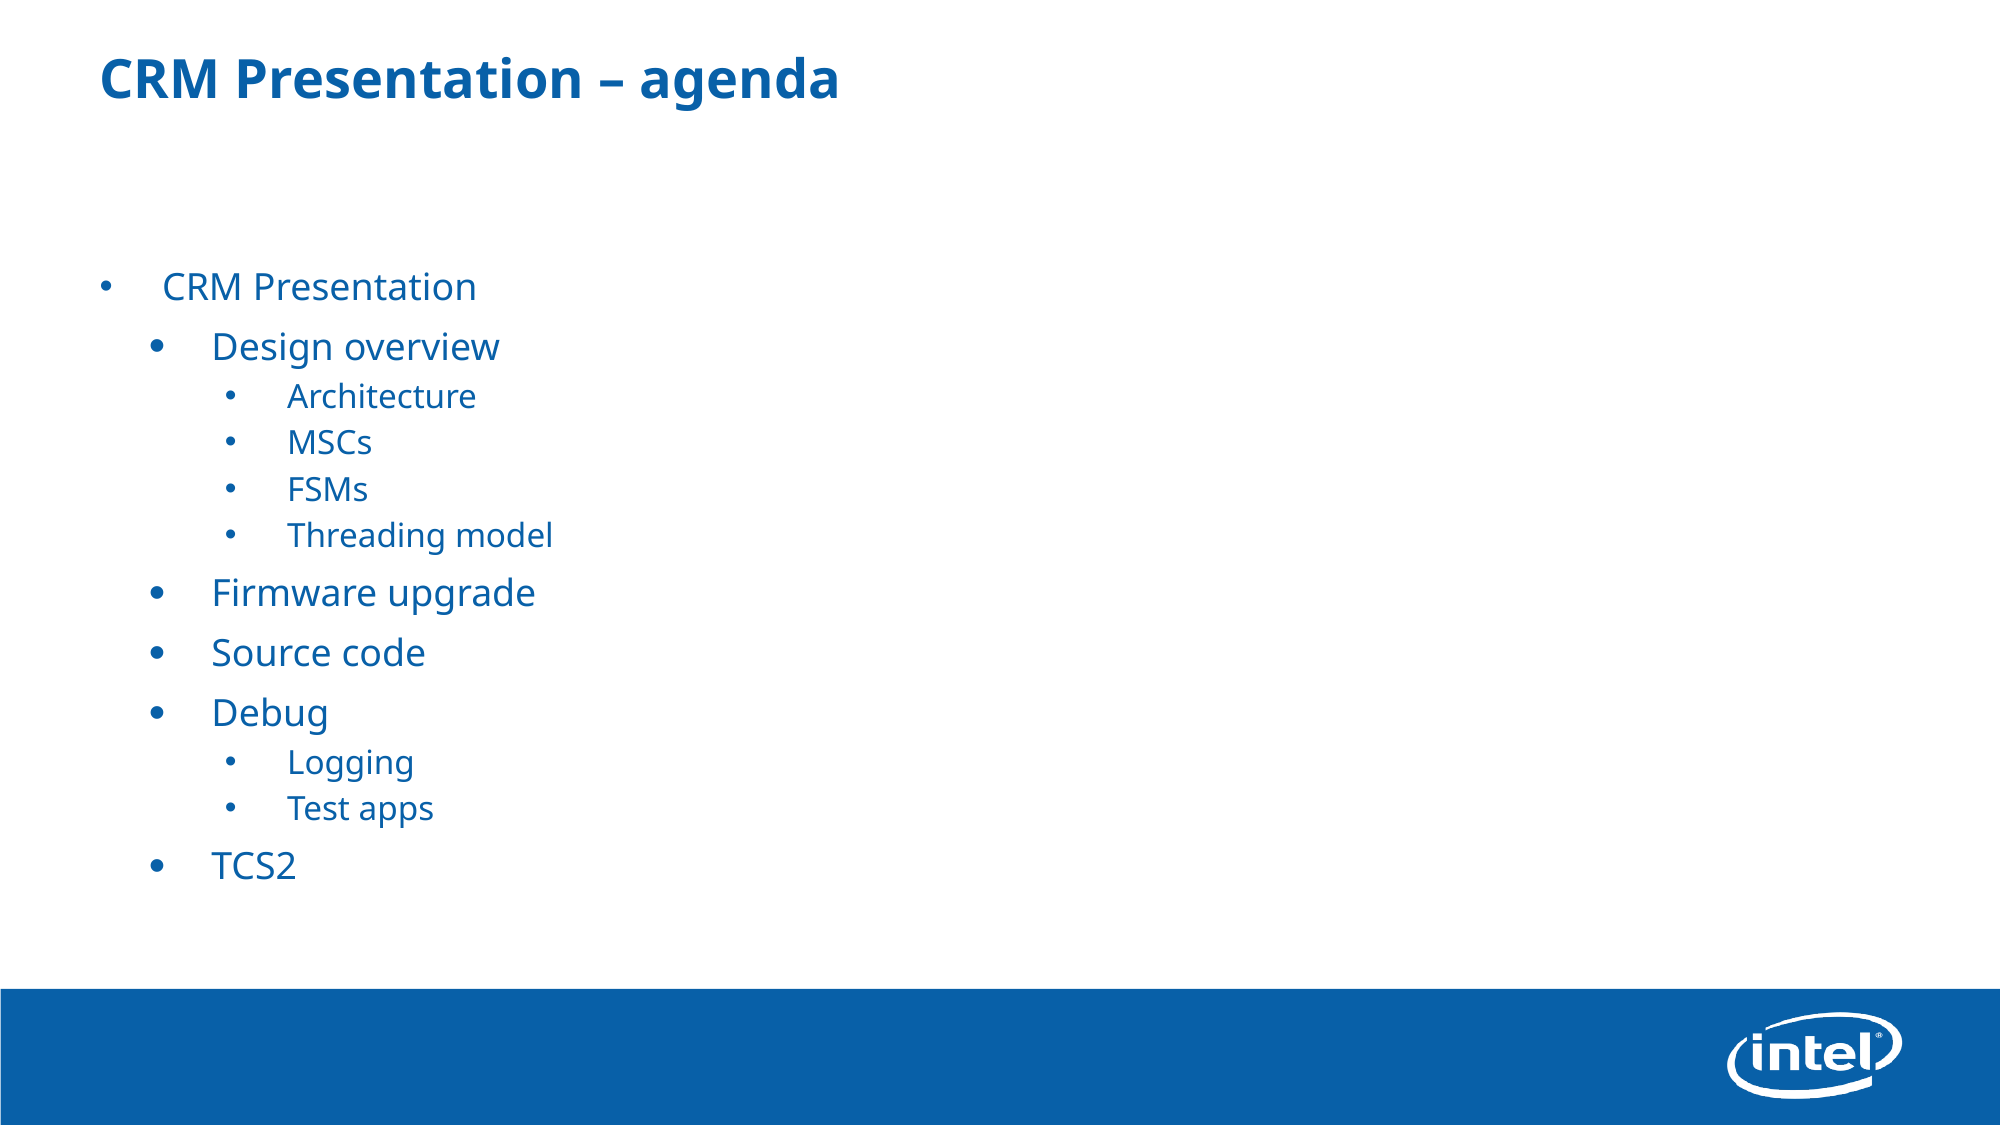

# CRM Presentation – agenda
CRM Presentation
Design overview
Architecture
MSCs
FSMs
Threading model
Firmware upgrade
Source code
Debug
Logging
Test apps
TCS2